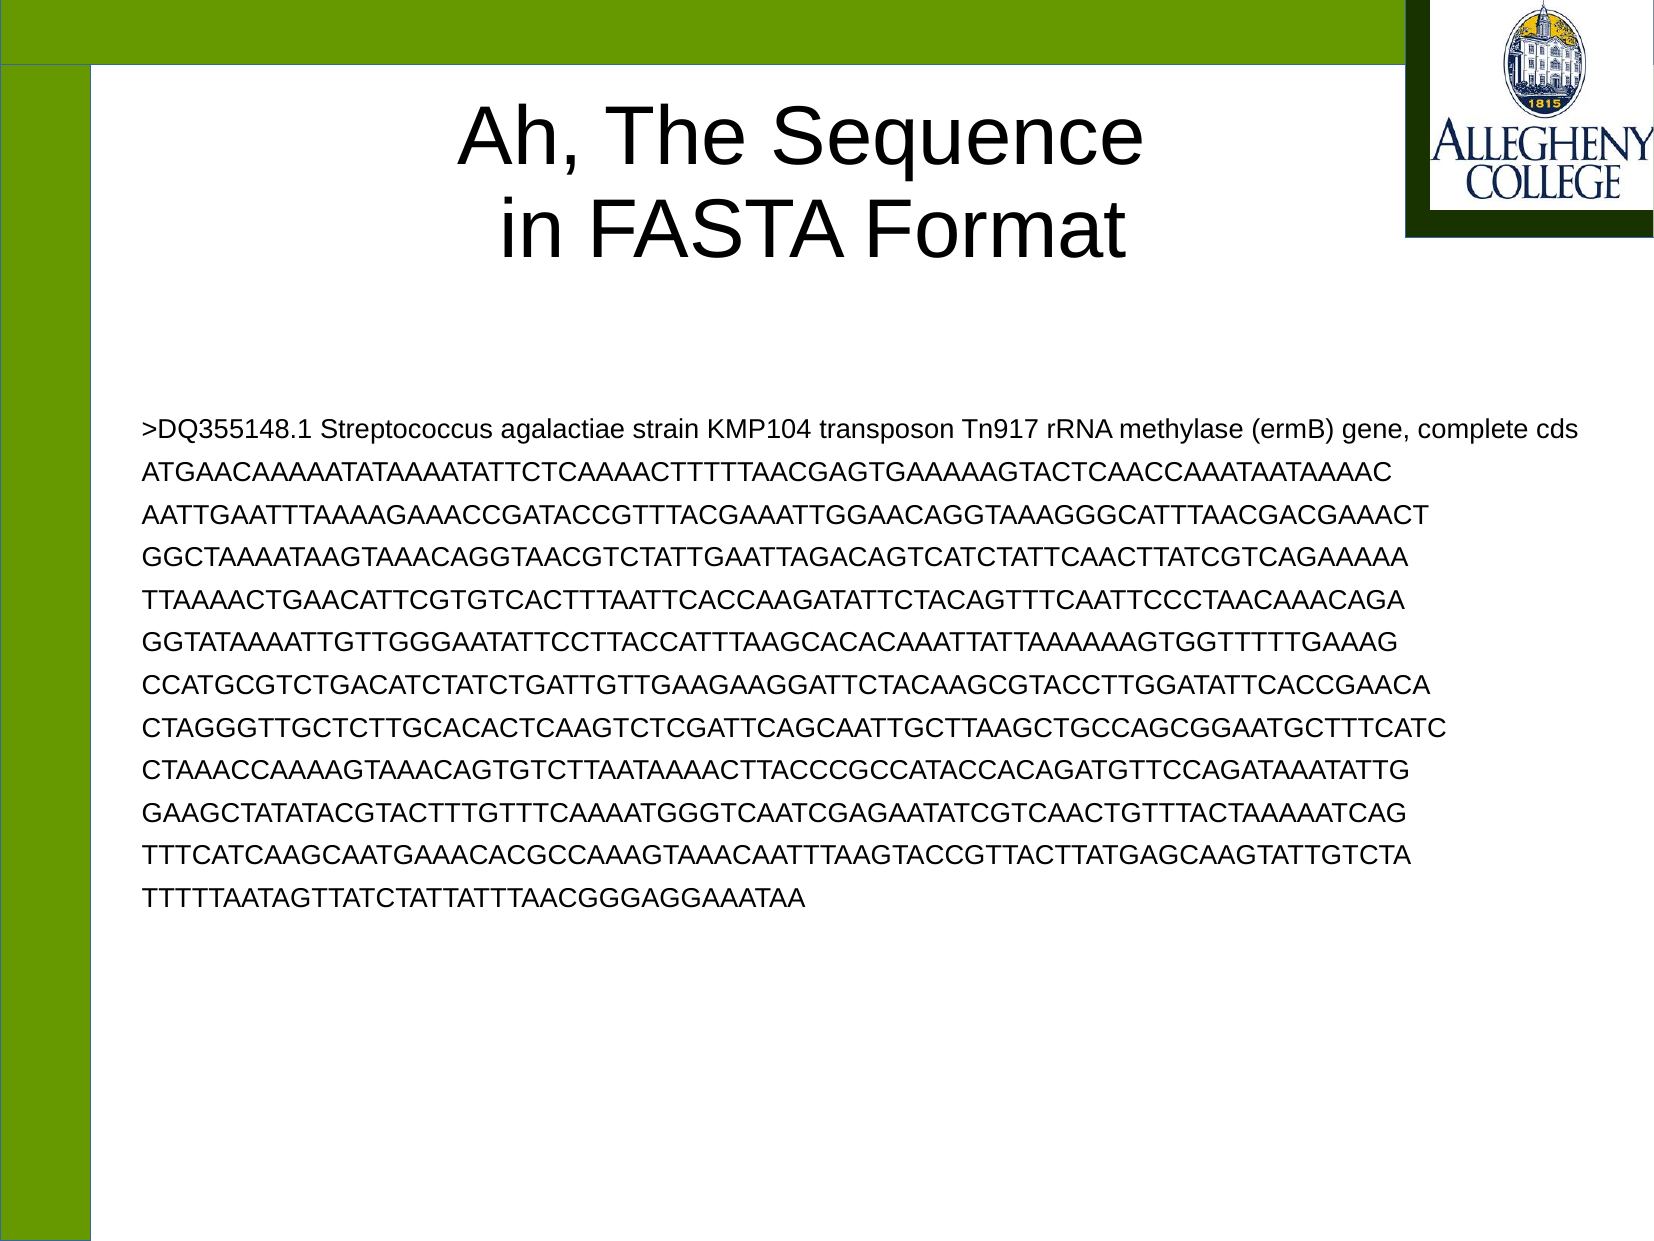

# Ah, The Sequence in FASTA Format
>DQ355148.1 Streptococcus agalactiae strain KMP104 transposon Tn917 rRNA methylase (ermB) gene, complete cds
ATGAACAAAAATATAAAATATTCTCAAAACTTTTTAACGAGTGAAAAAGTACTCAACCAAATAATAAAAC
AATTGAATTTAAAAGAAACCGATACCGTTTACGAAATTGGAACAGGTAAAGGGCATTTAACGACGAAACT
GGCTAAAATAAGTAAACAGGTAACGTCTATTGAATTAGACAGTCATCTATTCAACTTATCGTCAGAAAAA
TTAAAACTGAACATTCGTGTCACTTTAATTCACCAAGATATTCTACAGTTTCAATTCCCTAACAAACAGA
GGTATAAAATTGTTGGGAATATTCCTTACCATTTAAGCACACAAATTATTAAAAAAGTGGTTTTTGAAAG
CCATGCGTCTGACATCTATCTGATTGTTGAAGAAGGATTCTACAAGCGTACCTTGGATATTCACCGAACA
CTAGGGTTGCTCTTGCACACTCAAGTCTCGATTCAGCAATTGCTTAAGCTGCCAGCGGAATGCTTTCATC
CTAAACCAAAAGTAAACAGTGTCTTAATAAAACTTACCCGCCATACCACAGATGTTCCAGATAAATATTG
GAAGCTATATACGTACTTTGTTTCAAAATGGGTCAATCGAGAATATCGTCAACTGTTTACTAAAAATCAG
TTTCATCAAGCAATGAAACACGCCAAAGTAAACAATTTAAGTACCGTTACTTATGAGCAAGTATTGTCTA
TTTTTAATAGTTATCTATTATTTAACGGGAGGAAATAA